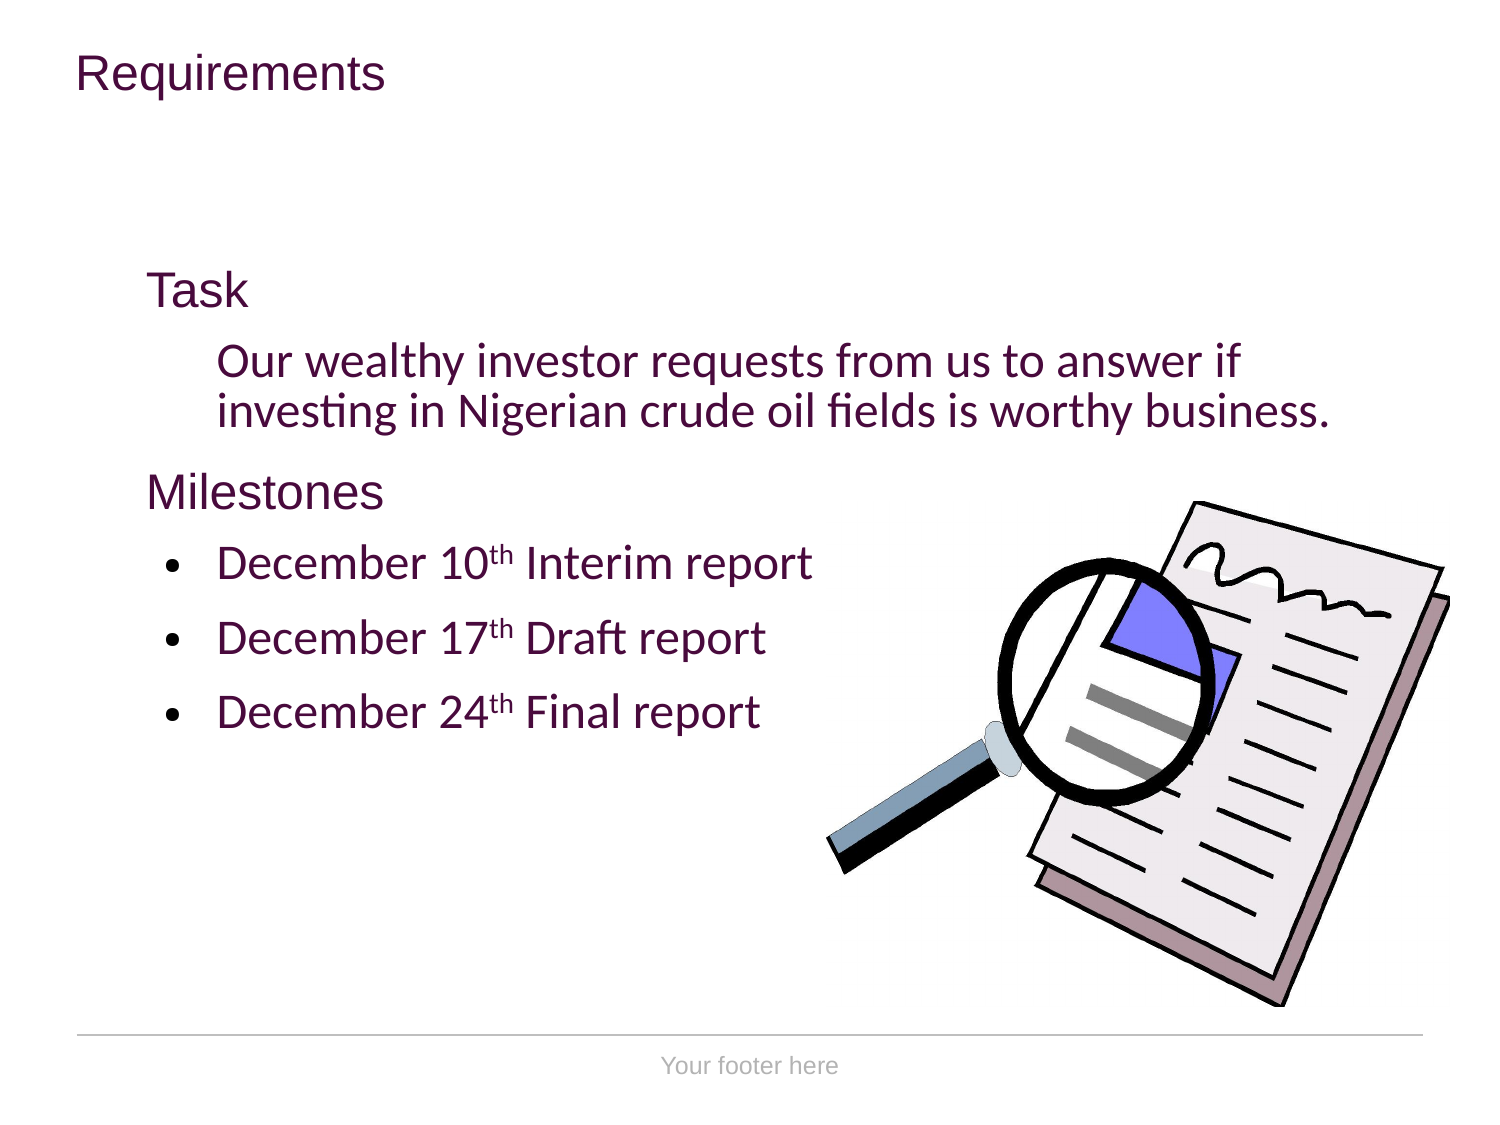

# Requirements
Task
Our wealthy investor requests from us to answer if investing in Nigerian crude oil fields is worthy business.
Milestones
December 10th Interim report
December 17th Draft report
December 24th Final report
Nigerian Oil Fields